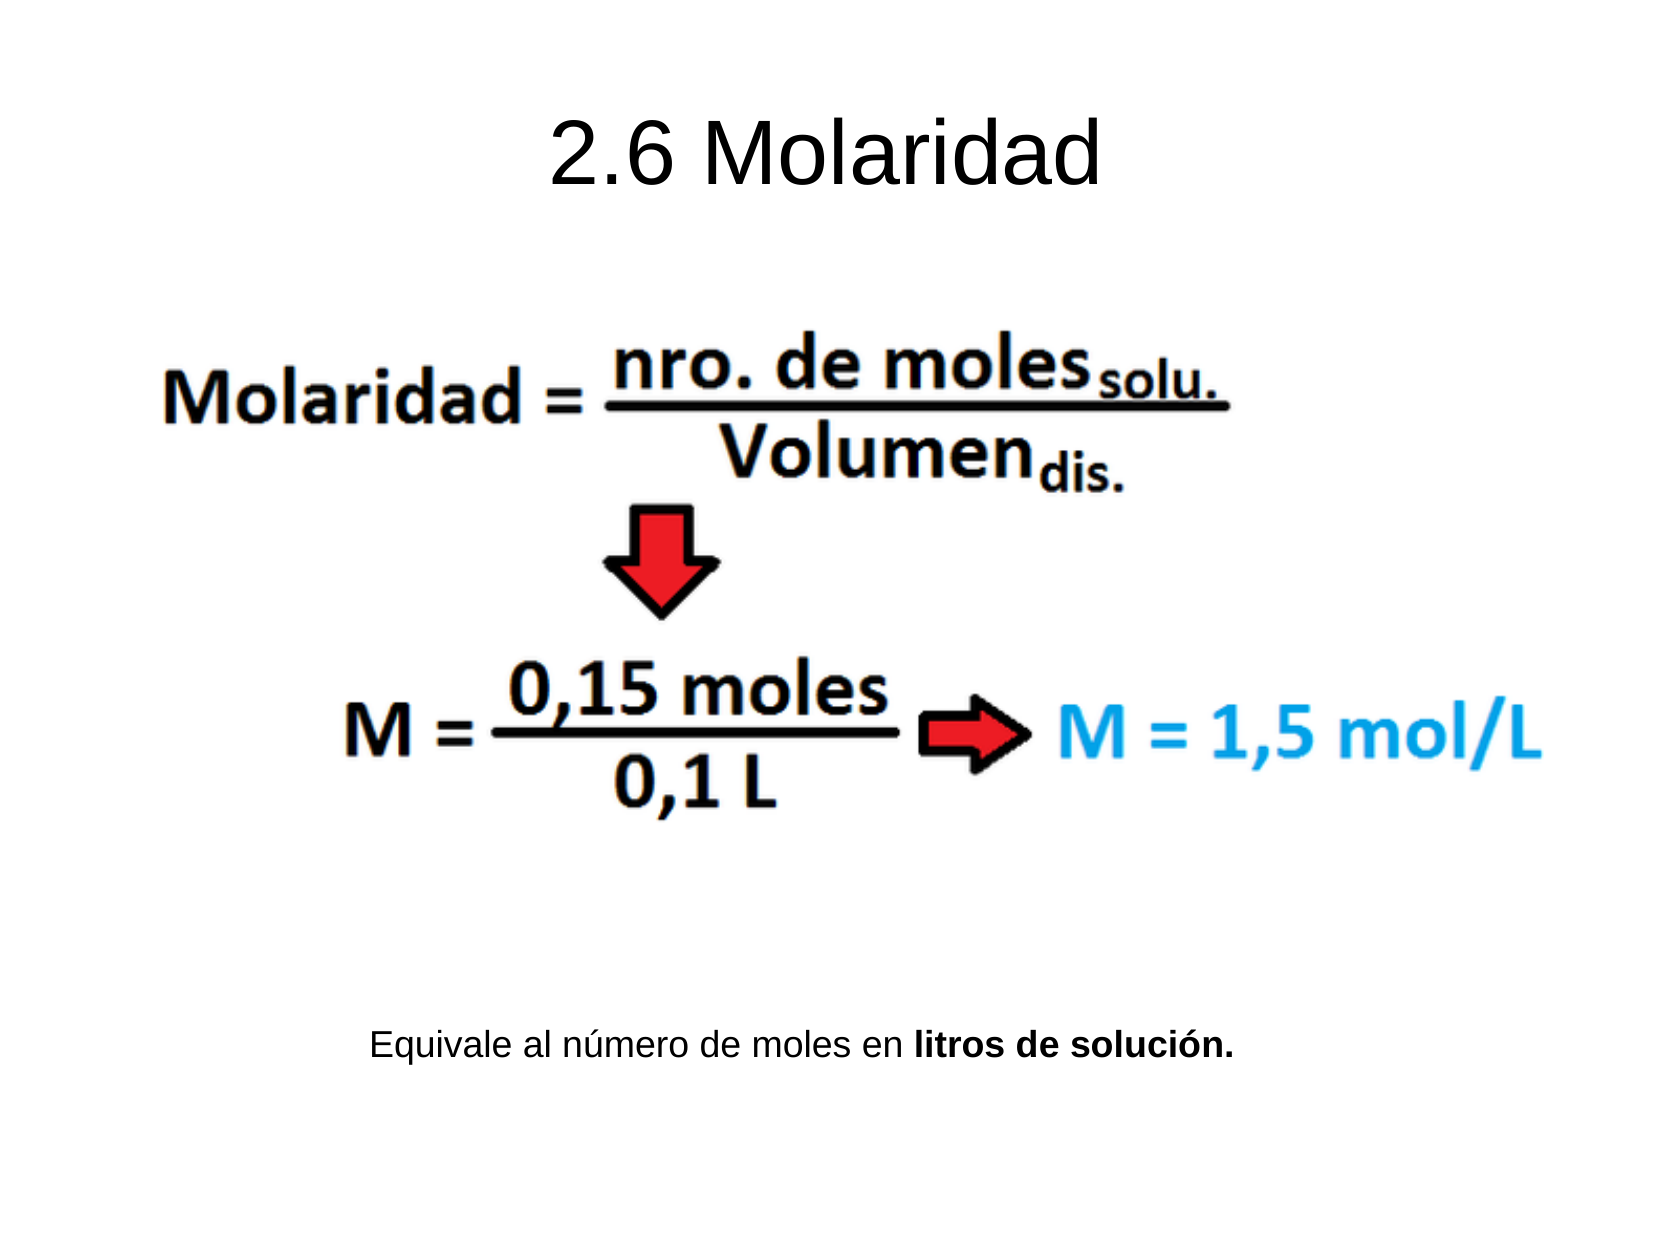

# 2.6 Molaridad
Equivale al número de moles en litros de solución.